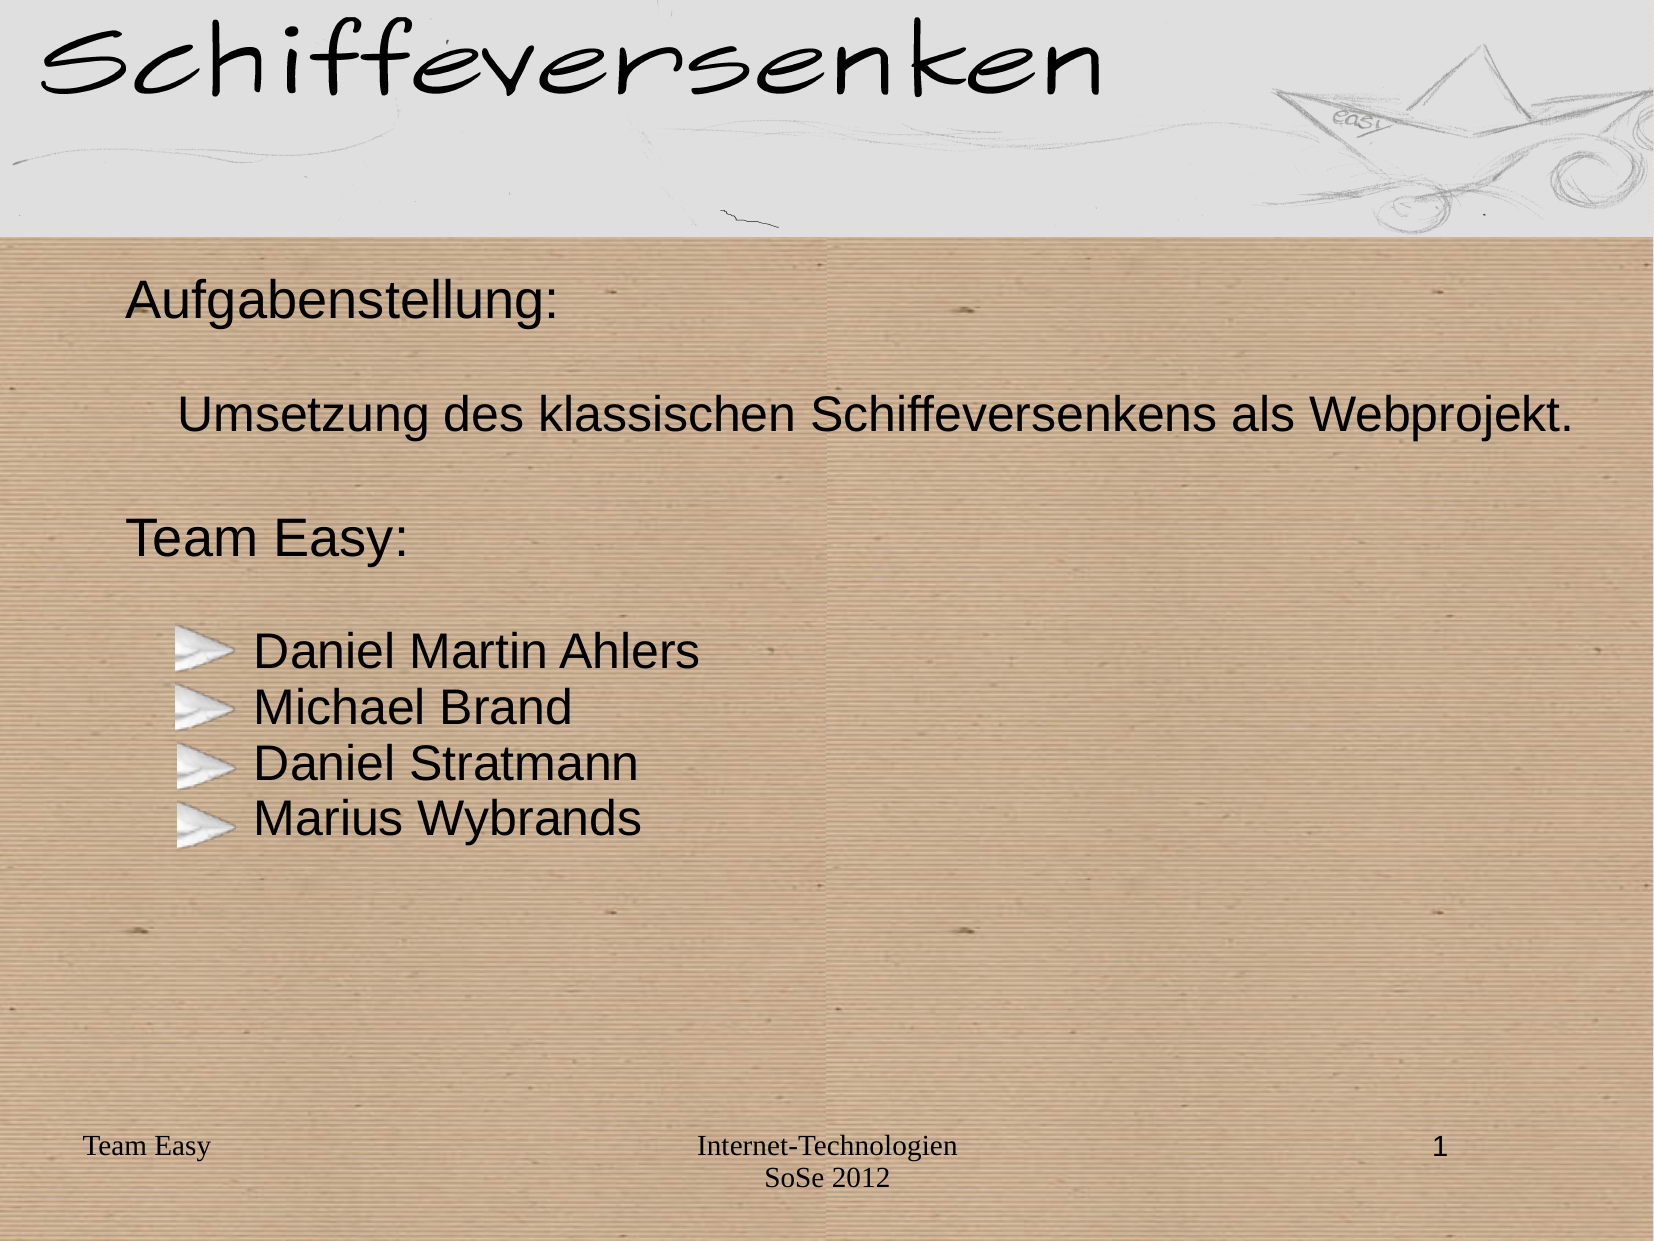

#
Aufgabenstellung:
Umsetzung des klassischen Schiffeversenkens als Webprojekt.
Team Easy:
		Daniel Martin Ahlers
		Michael Brand
		Daniel Stratmann
		Marius Wybrands